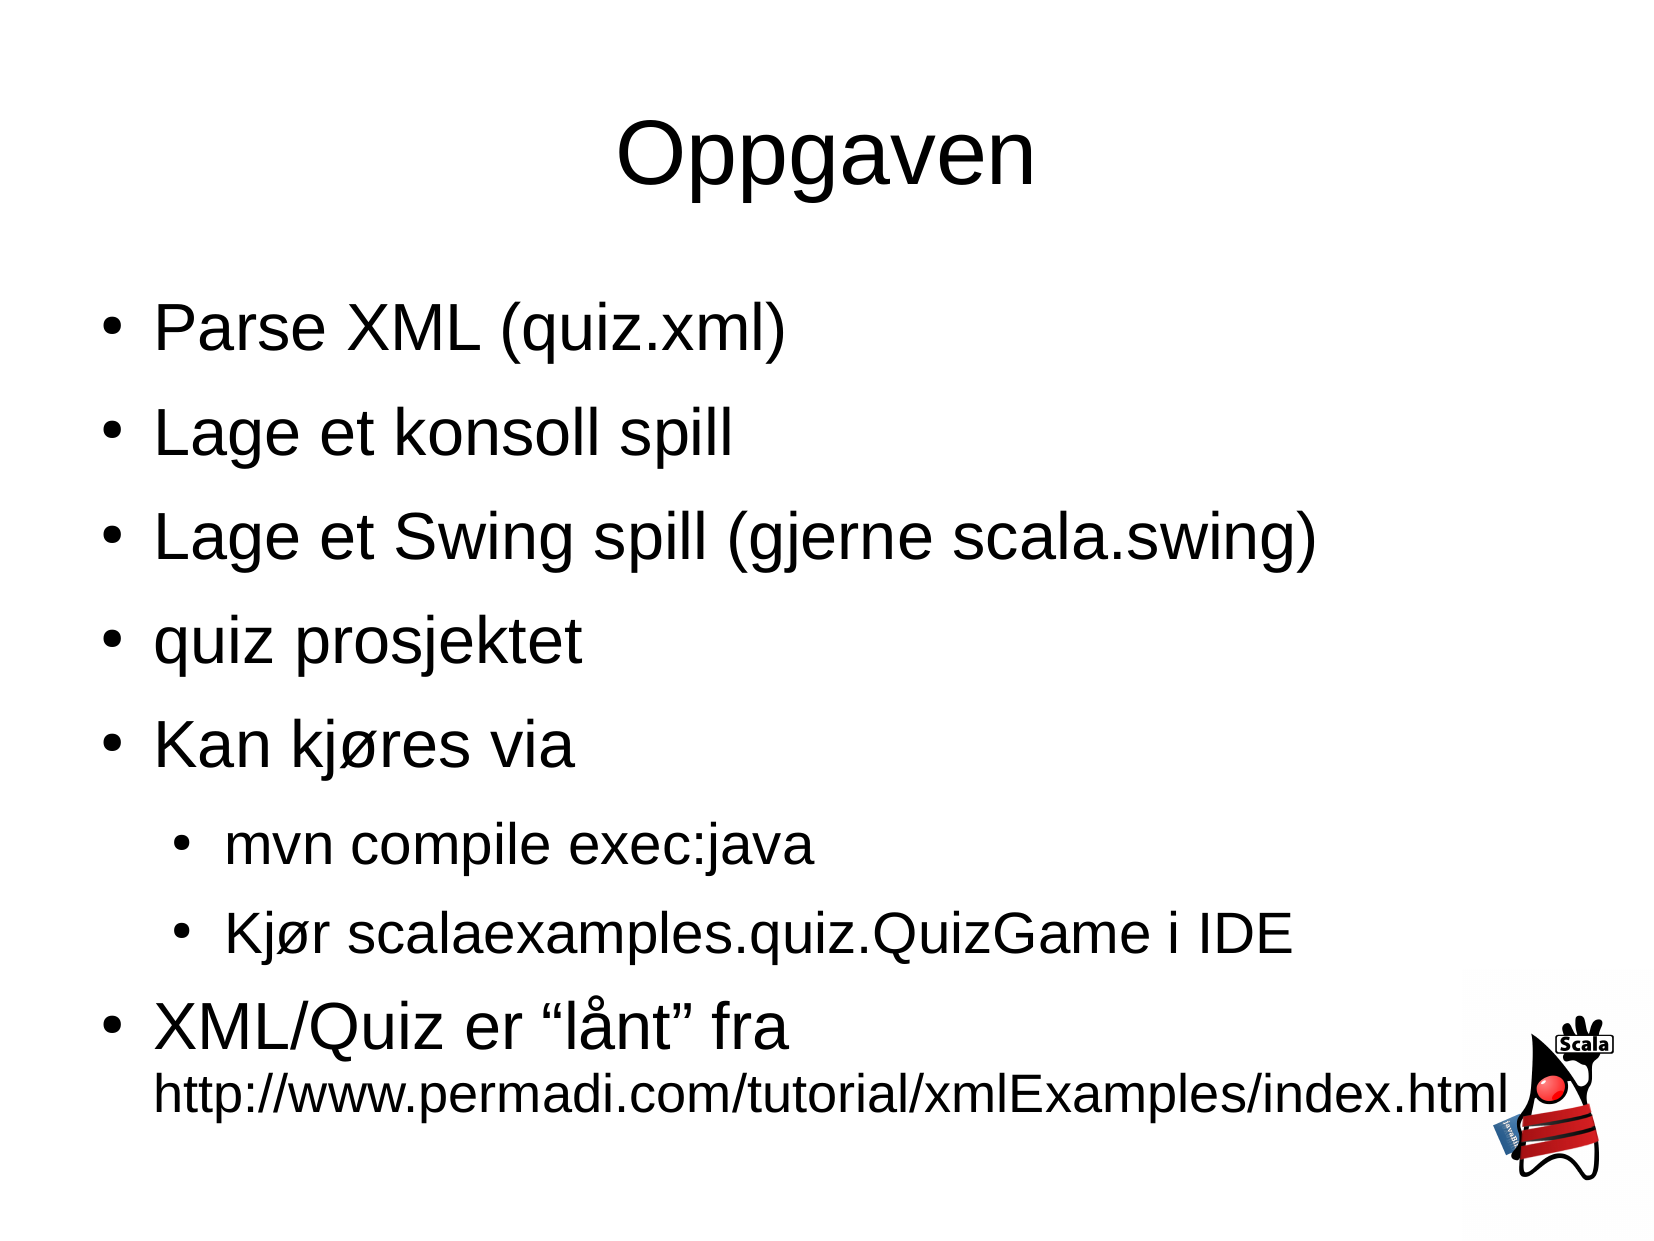

# Oppgaven
Parse XML (quiz.xml)
Lage et konsoll spill
Lage et Swing spill (gjerne scala.swing)
quiz prosjektet
Kan kjøres via
mvn compile exec:java
Kjør scalaexamples.quiz.QuizGame i IDE
XML/Quiz er “lånt” fra http://www.permadi.com/tutorial/xmlExamples/index.html